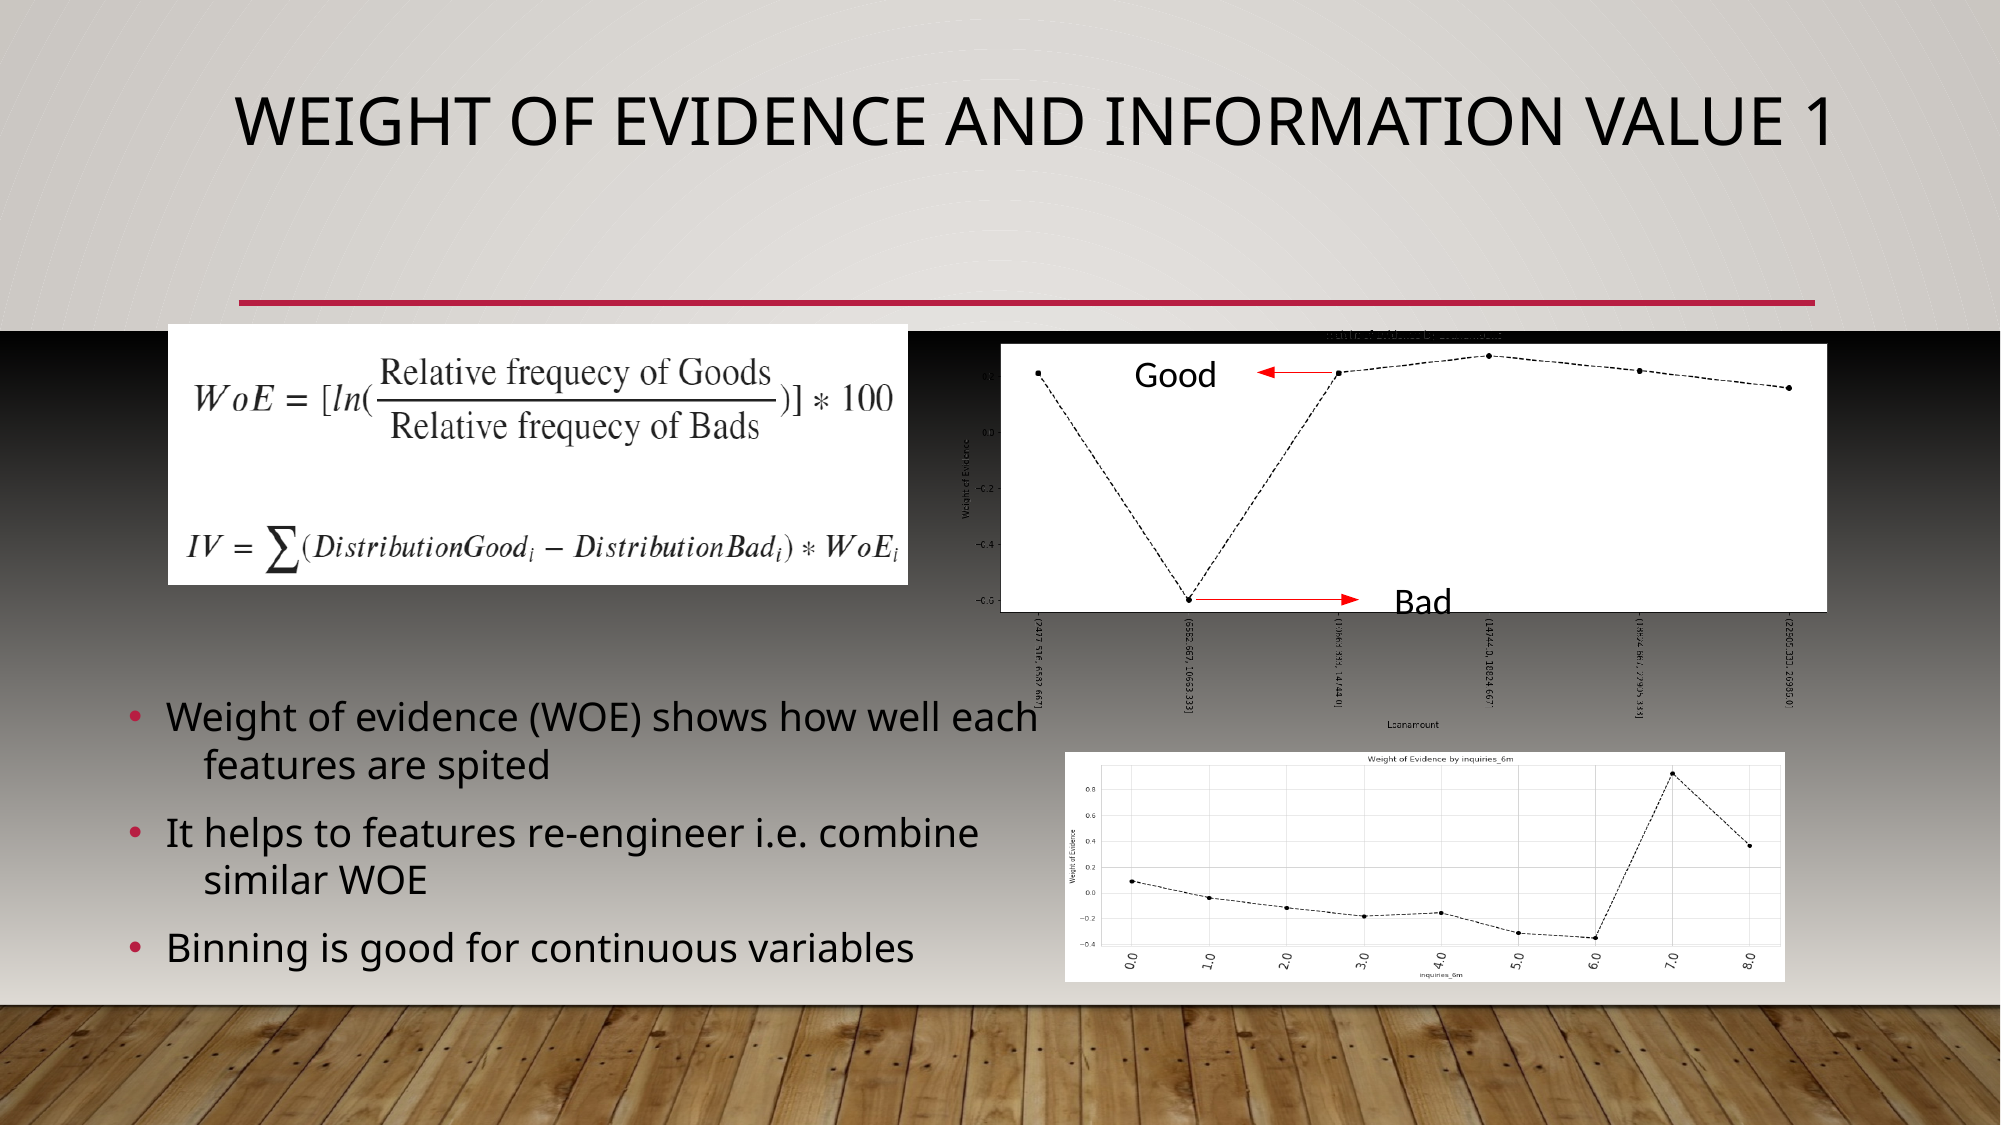

# Weight of evidence and information value 1
Good
Bad
Weight of evidence (WOE) shows how well each features are spited
It helps to features re-engineer i.e. combine similar WOE
Binning is good for continuous variables